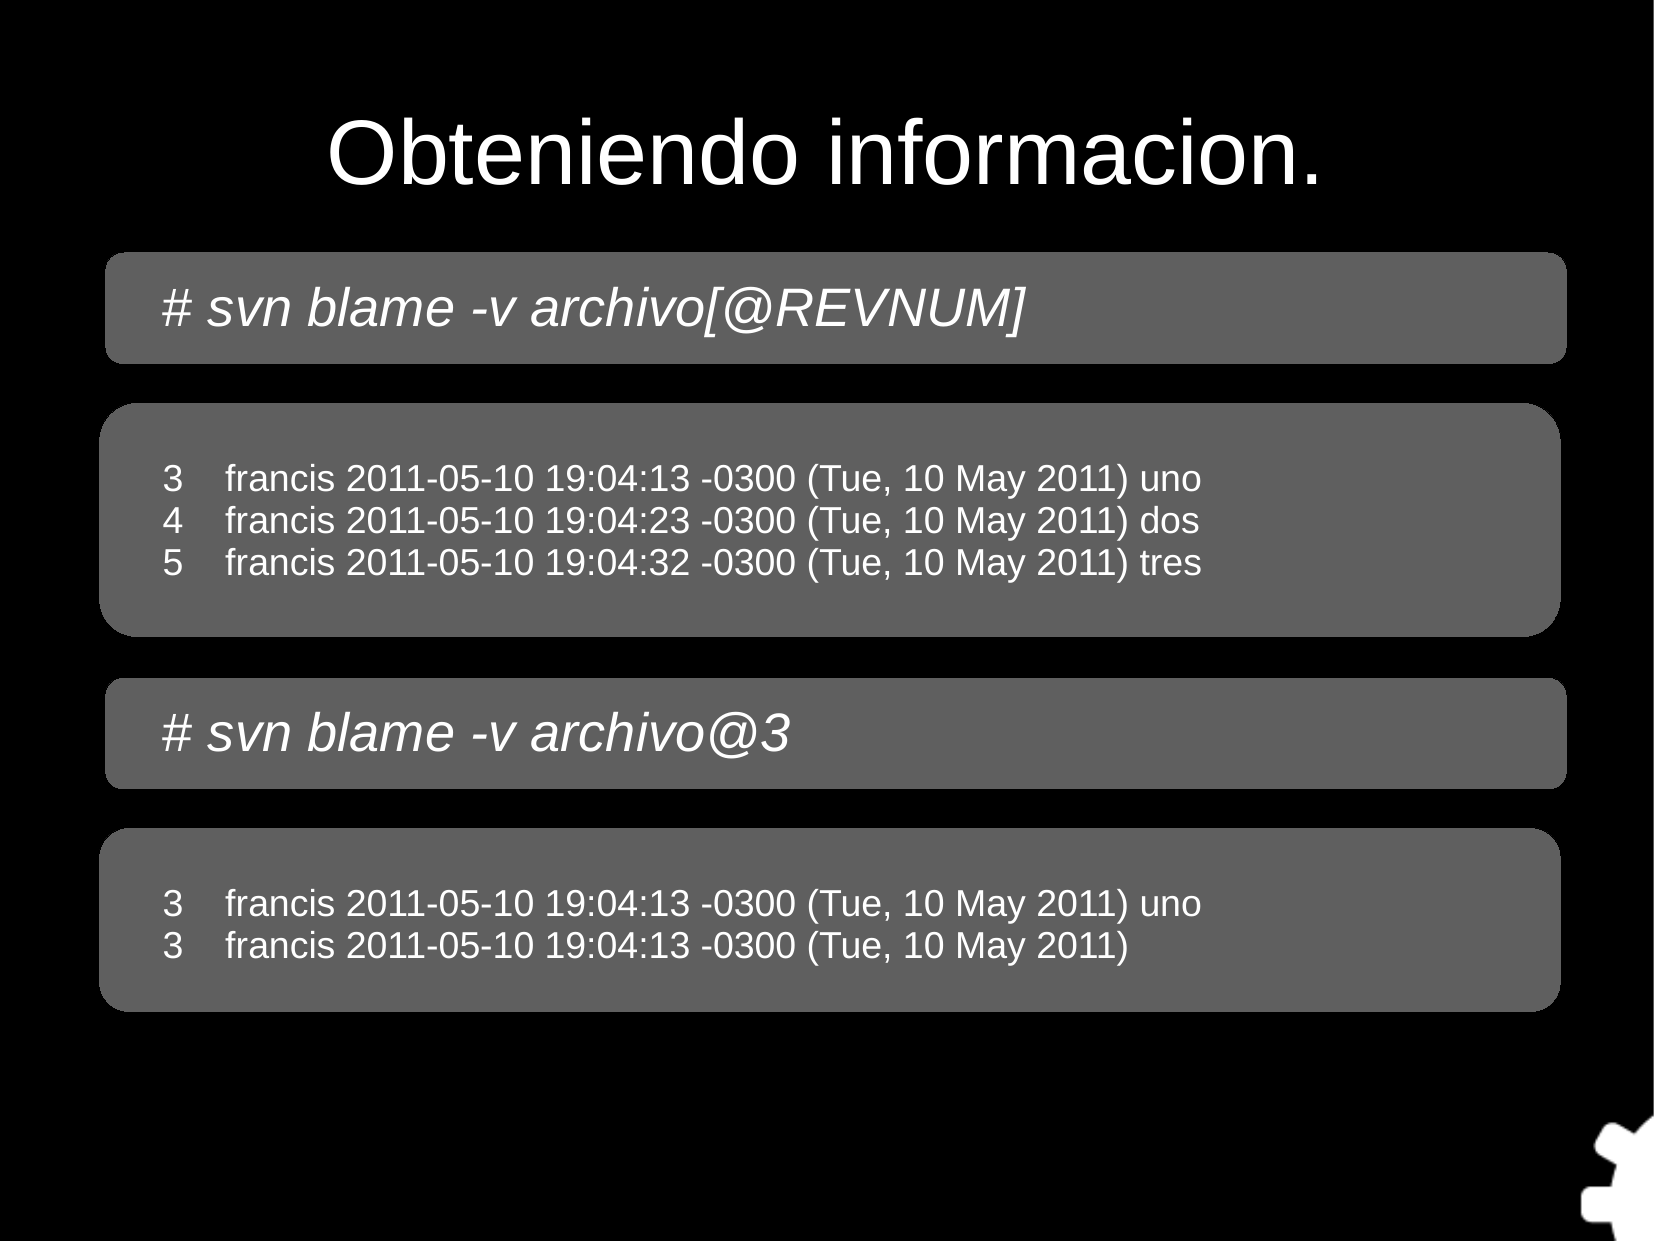

# Obteniendo informacion.
# svn blame -v archivo[@REVNUM]
3 francis 2011-05-10 19:04:13 -0300 (Tue, 10 May 2011) uno
4 francis 2011-05-10 19:04:23 -0300 (Tue, 10 May 2011) dos
5 francis 2011-05-10 19:04:32 -0300 (Tue, 10 May 2011) tres
# svn blame -v archivo@3
3 francis 2011-05-10 19:04:13 -0300 (Tue, 10 May 2011) uno
3 francis 2011-05-10 19:04:13 -0300 (Tue, 10 May 2011)